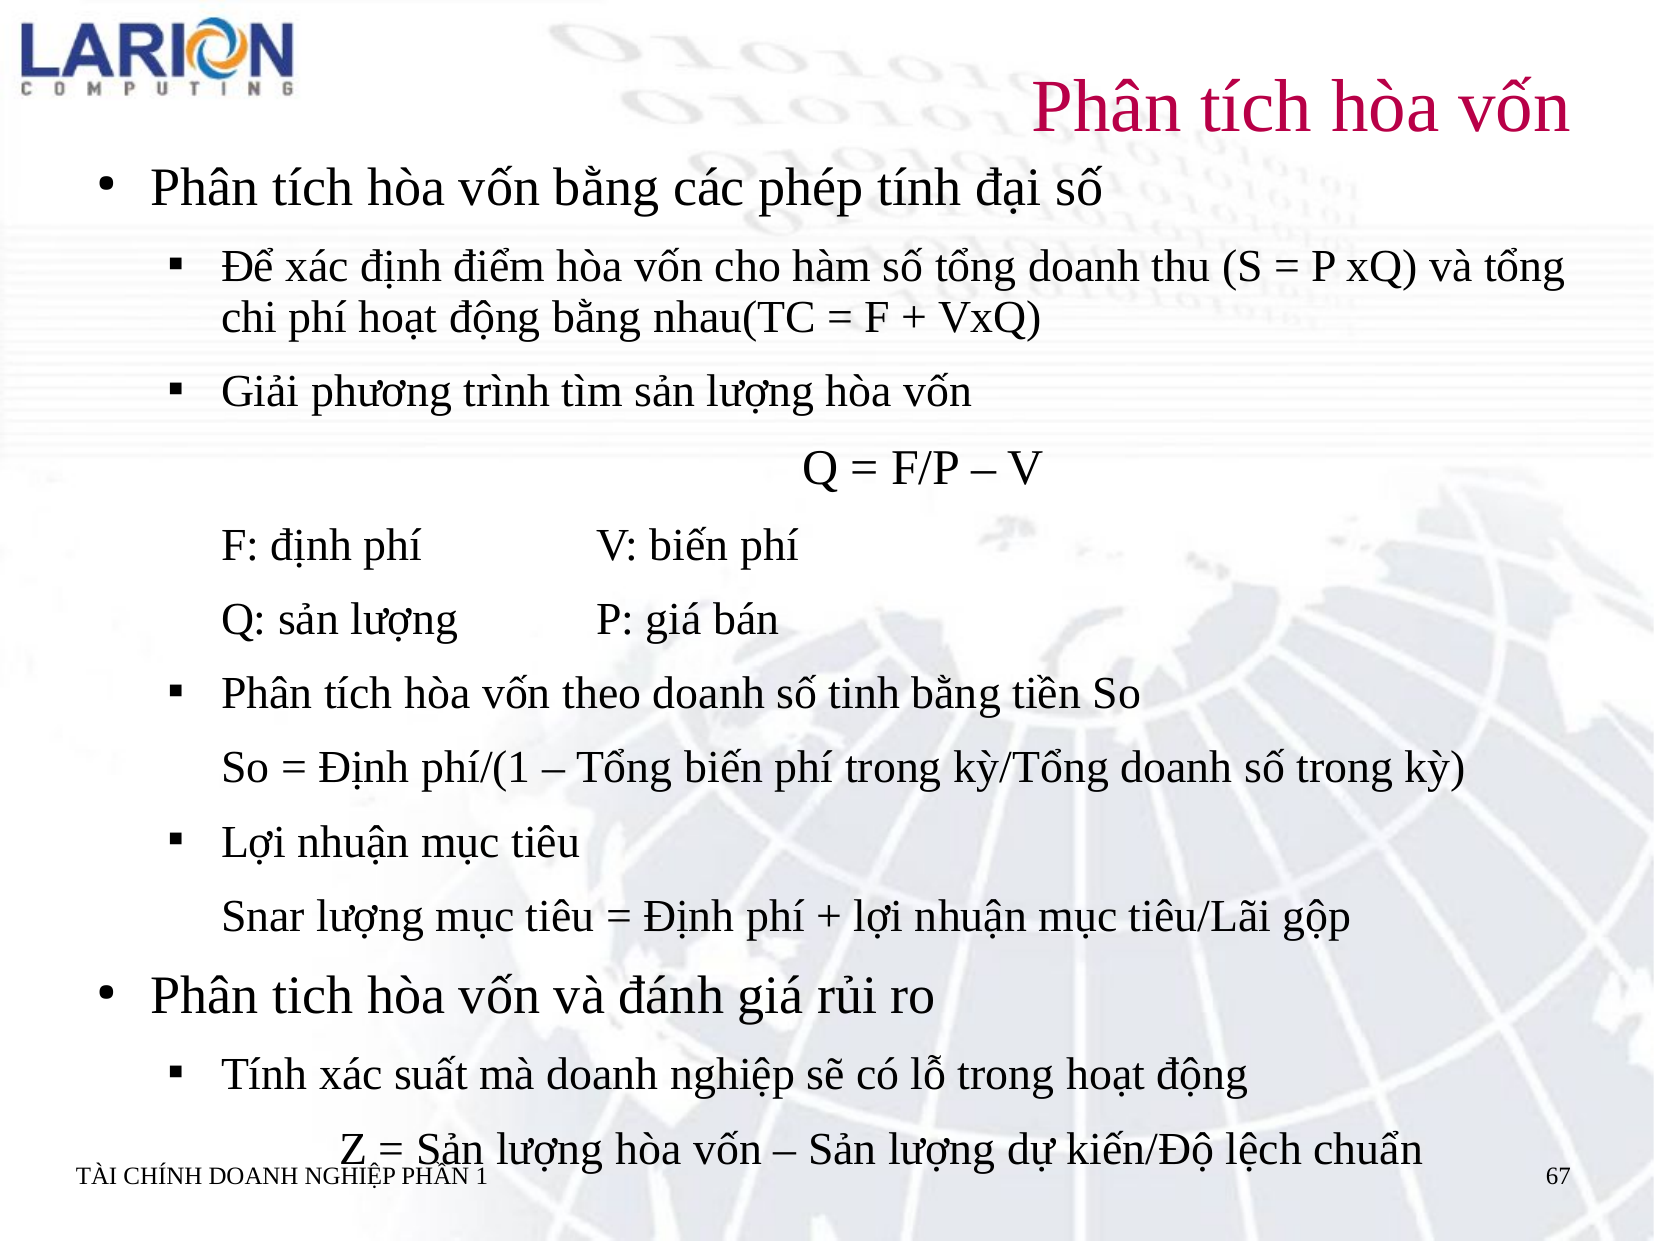

# Phân tích hòa vốn
Phân tích hòa vốn bằng các phép tính đại số
Để xác định điểm hòa vốn cho hàm số tổng doanh thu (S = P xQ) và tổng chi phí hoạt động bằng nhau(TC = F + VxQ)
Giải phương trình tìm sản lượng hòa vốn
 Q = F/P – V
F: định phí			V: biến phí
Q: sản lượng		P: giá bán
Phân tích hòa vốn theo doanh số tinh bằng tiền So
So = Định phí/(1 – Tổng biến phí trong kỳ/Tổng doanh số trong kỳ)
Lợi nhuận mục tiêu
Snar lượng mục tiêu = Định phí + lợi nhuận mục tiêu/Lãi gộp
Phân tich hòa vốn và đánh giá rủi ro
Tính xác suất mà doanh nghiệp sẽ có lỗ trong hoạt động
Z = Sản lượng hòa vốn – Sản lượng dự kiến/Độ lệch chuẩn
TÀI CHÍNH DOANH NGHIỆP PHẦN 1
67